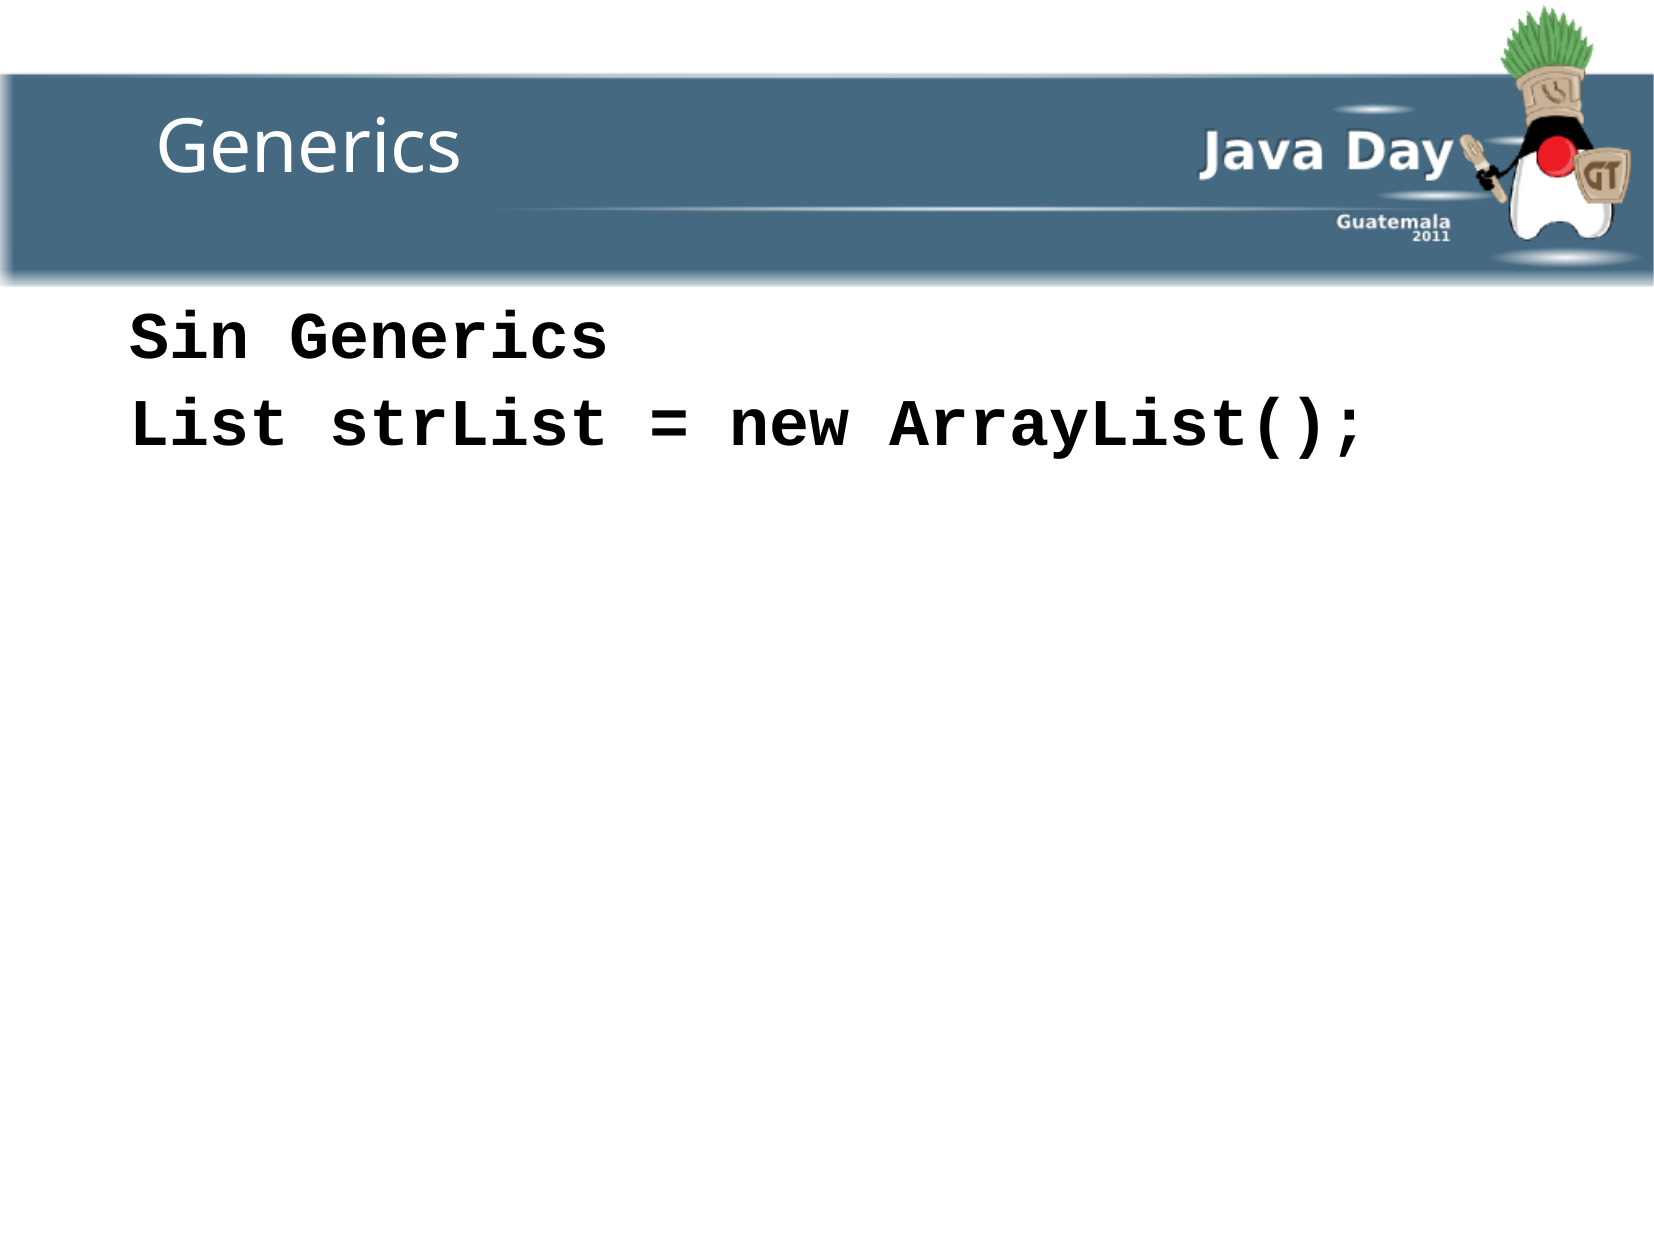

# Generics
Sin Generics
List strList = new ArrayList();